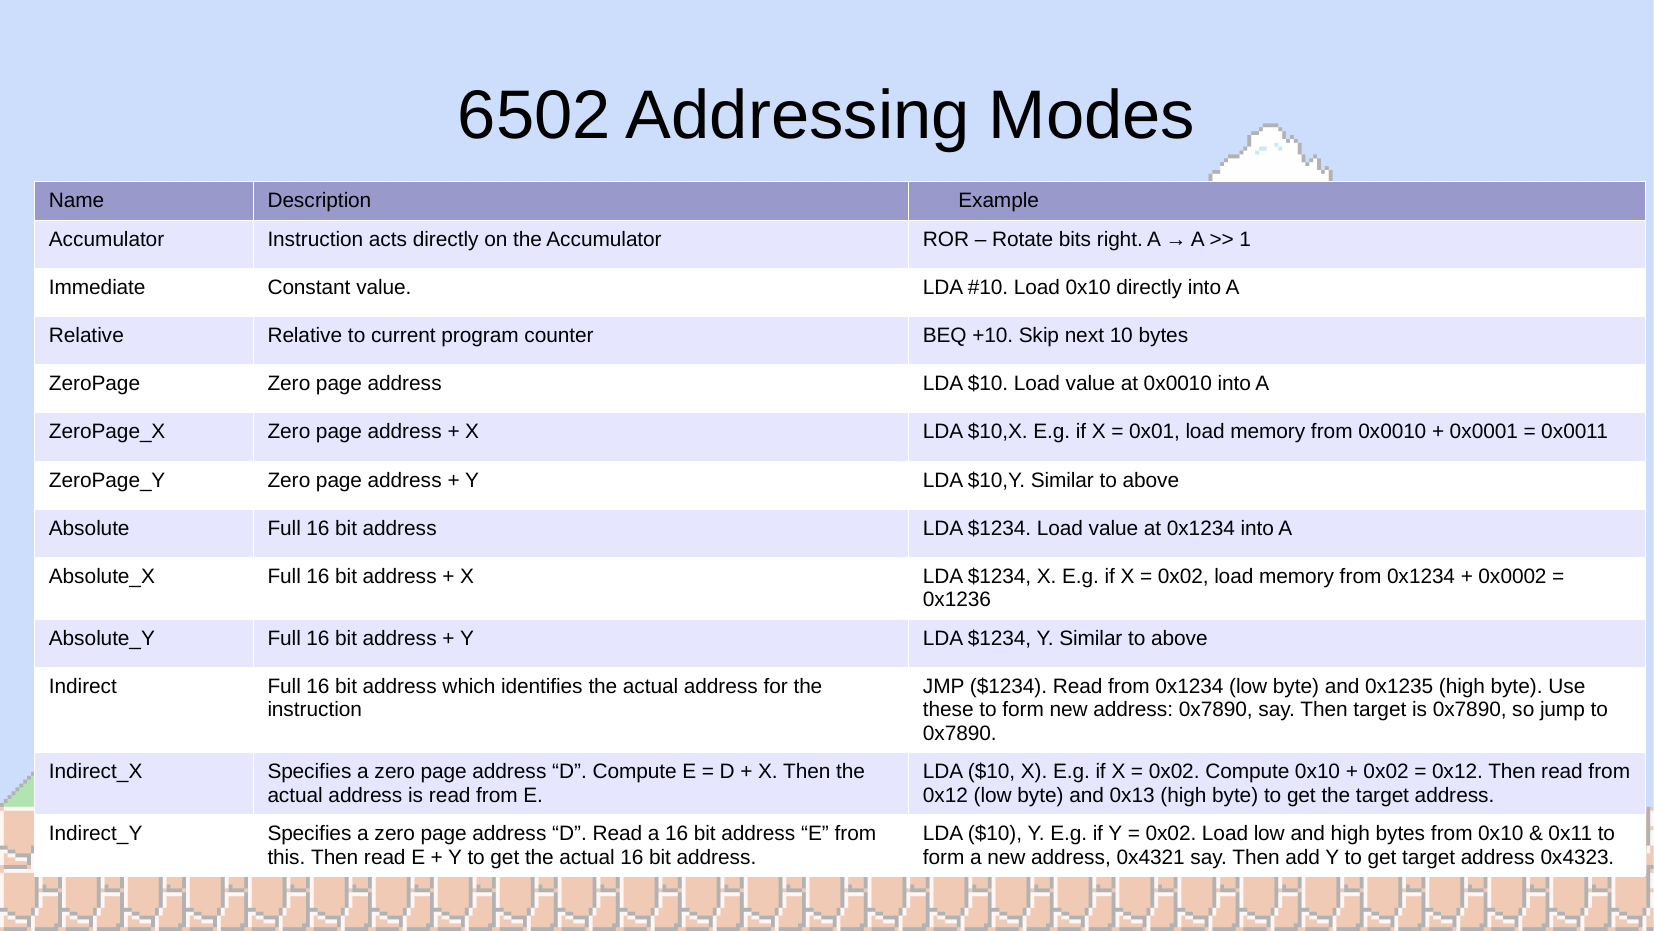

# 6502 Addressing Modes
| Name | Description | Example |
| --- | --- | --- |
| Accumulator | Instruction acts directly on the Accumulator | ROR – Rotate bits right. A → A >> 1 |
| Immediate | Constant value. | LDA #10. Load 0x10 directly into A |
| Relative | Relative to current program counter | BEQ +10. Skip next 10 bytes |
| ZeroPage | Zero page address | LDA $10. Load value at 0x0010 into A |
| ZeroPage\_X | Zero page address + X | LDA $10,X. E.g. if X = 0x01, load memory from 0x0010 + 0x0001 = 0x0011 |
| ZeroPage\_Y | Zero page address + Y | LDA $10,Y. Similar to above |
| Absolute | Full 16 bit address | LDA $1234. Load value at 0x1234 into A |
| Absolute\_X | Full 16 bit address + X | LDA $1234, X. E.g. if X = 0x02, load memory from 0x1234 + 0x0002 = 0x1236 |
| Absolute\_Y | Full 16 bit address + Y | LDA $1234, Y. Similar to above |
| Indirect | Full 16 bit address which identifies the actual address for the instruction | JMP ($1234). Read from 0x1234 (low byte) and 0x1235 (high byte). Use these to form new address: 0x7890, say. Then target is 0x7890, so jump to 0x7890. |
| Indirect\_X | Specifies a zero page address “D”. Compute E = D + X. Then the actual address is read from E. | LDA ($10, X). E.g. if X = 0x02. Compute 0x10 + 0x02 = 0x12. Then read from 0x12 (low byte) and 0x13 (high byte) to get the target address. |
| Indirect\_Y | Specifies a zero page address “D”. Read a 16 bit address “E” from this. Then read E + Y to get the actual 16 bit address. | LDA ($10), Y. E.g. if Y = 0x02. Load low and high bytes from 0x10 & 0x11 to form a new address, 0x4321 say. Then add Y to get target address 0x4323. |